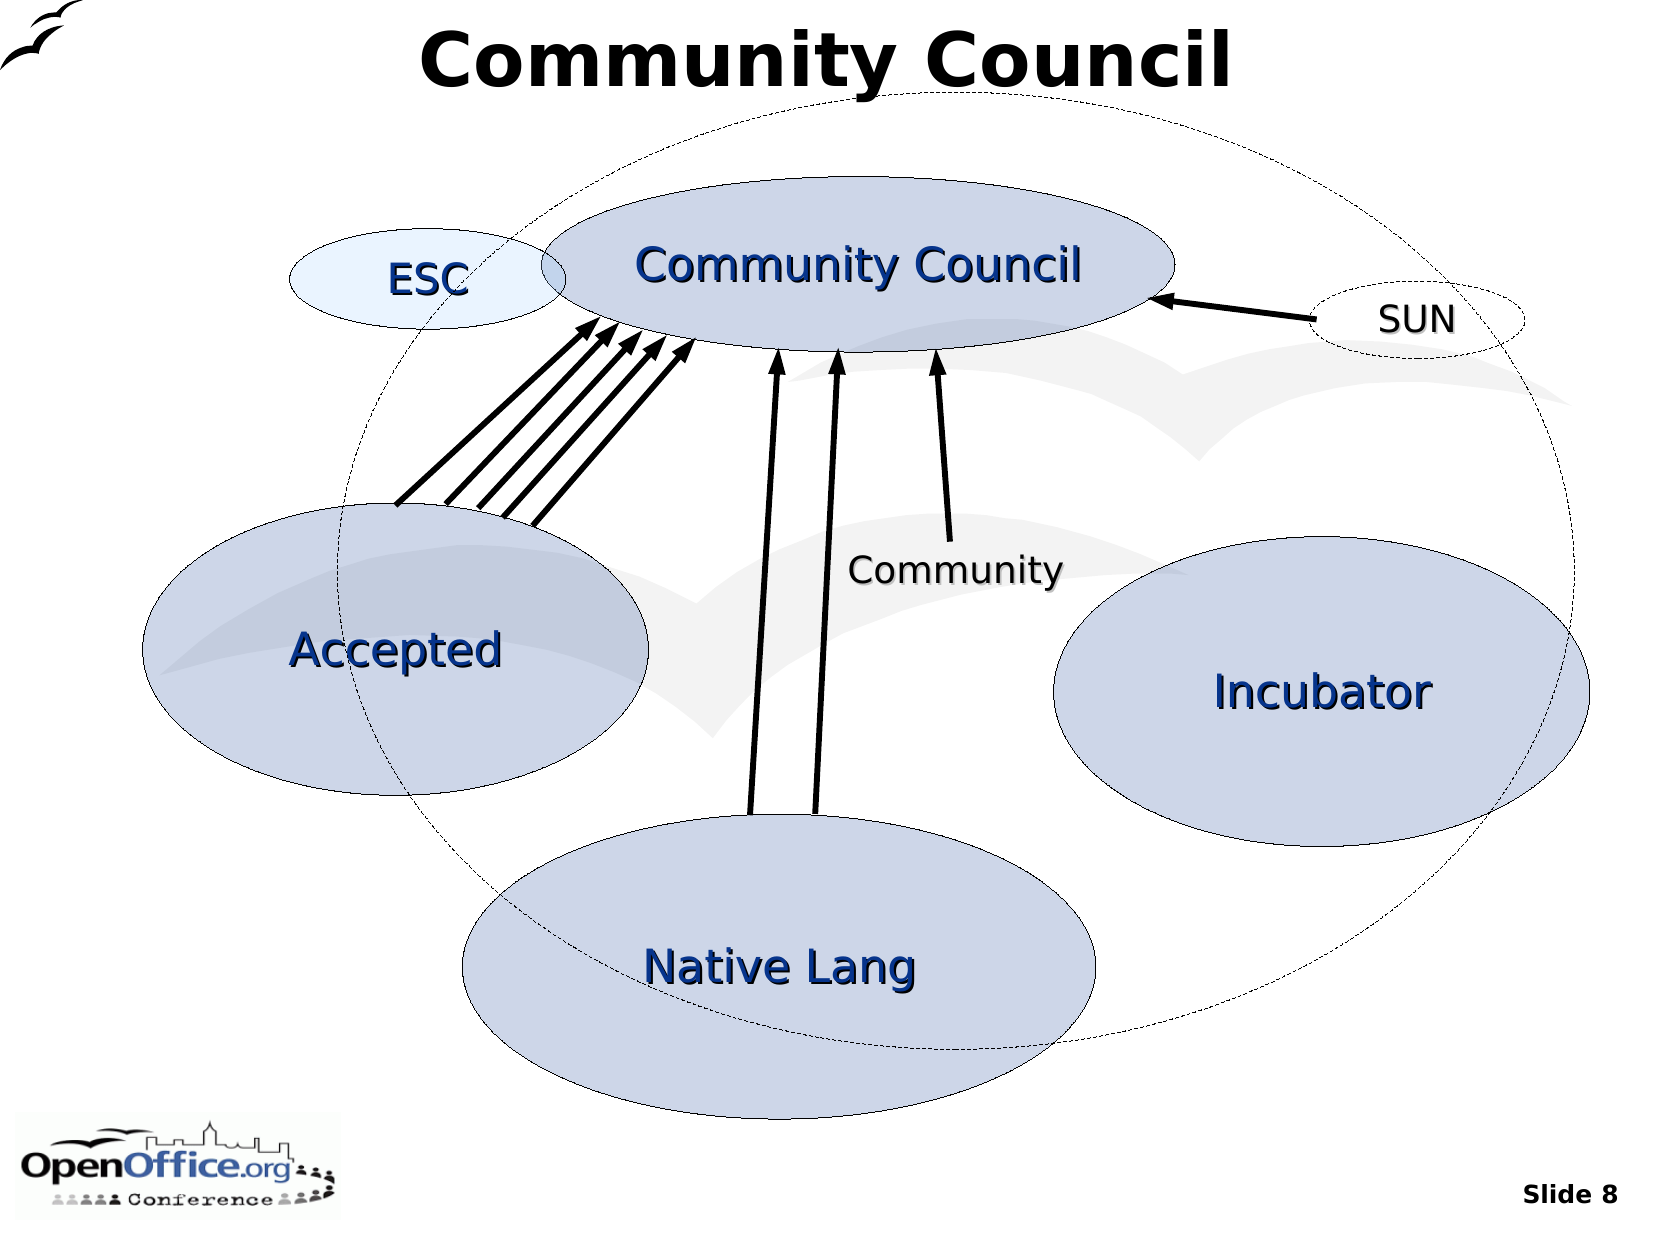

# Community Council
Community
Community Council
ESC
SUN
Accepted
Incubator
Native Lang